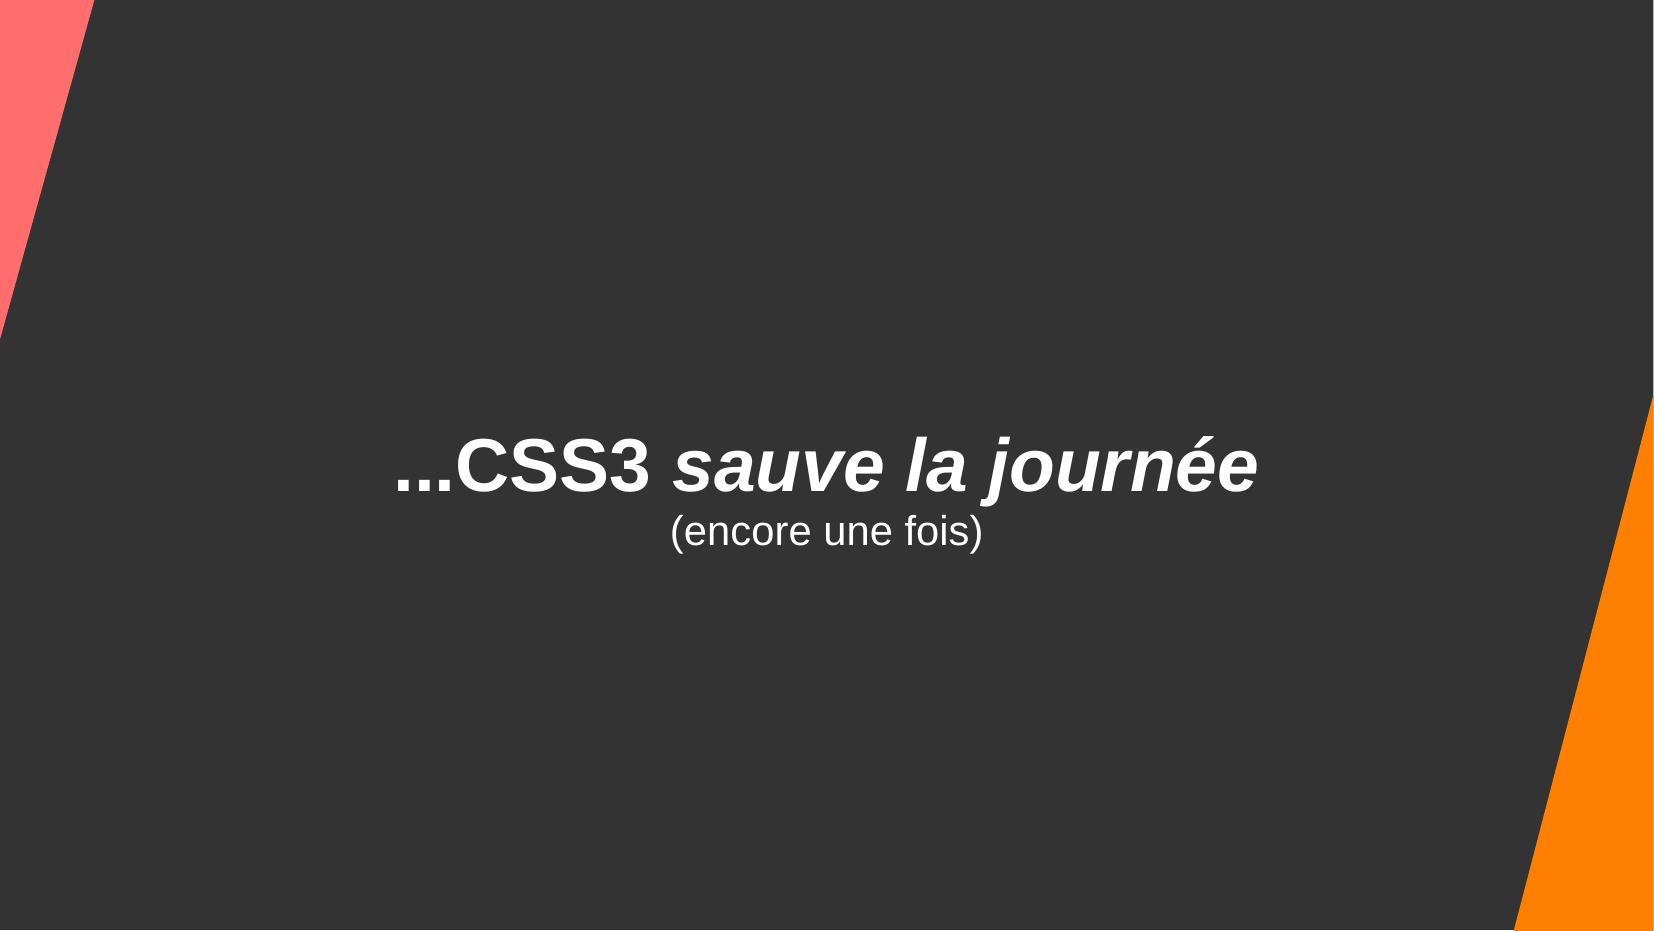

# ...CSS3 sauve la journée
(encore une fois)